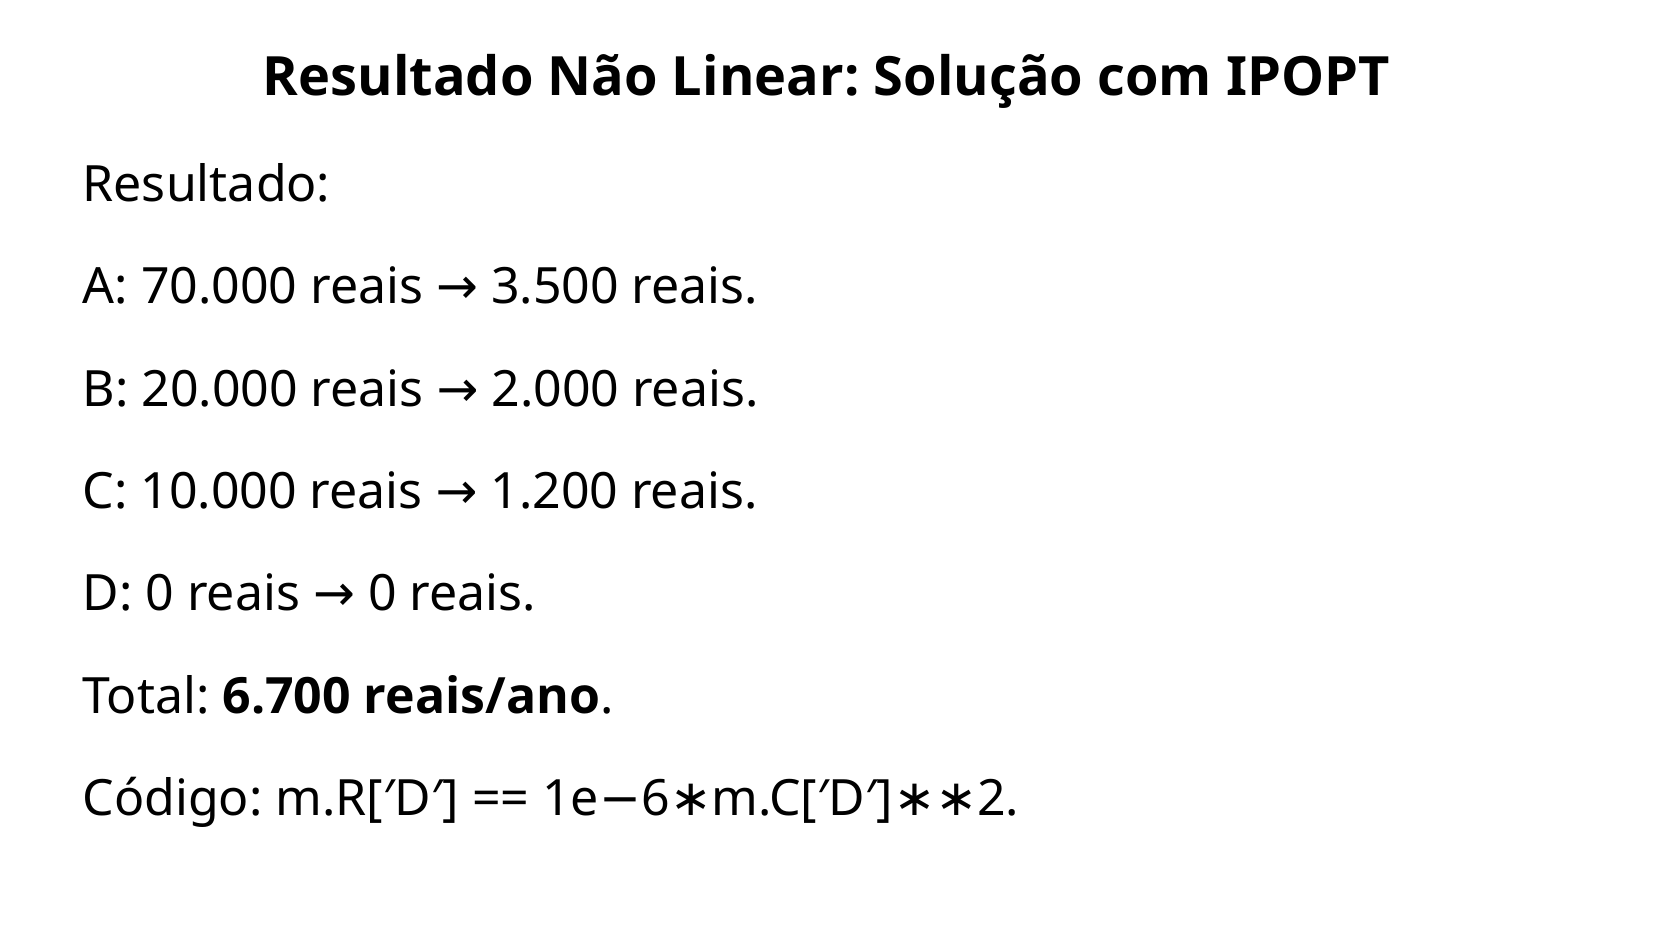

# Resultado Não Linear: Solução com IPOPT
Resultado:
A: 70.000 reais → 3.500 reais.
B: 20.000 reais → 2.000 reais.
C: 10.000 reais → 1.200 reais.
D: 0 reais → 0 reais.
Total: 6.700 reais/ano.
Código: m.R[′D′] == 1e−6∗m.C[′D′]∗∗2.